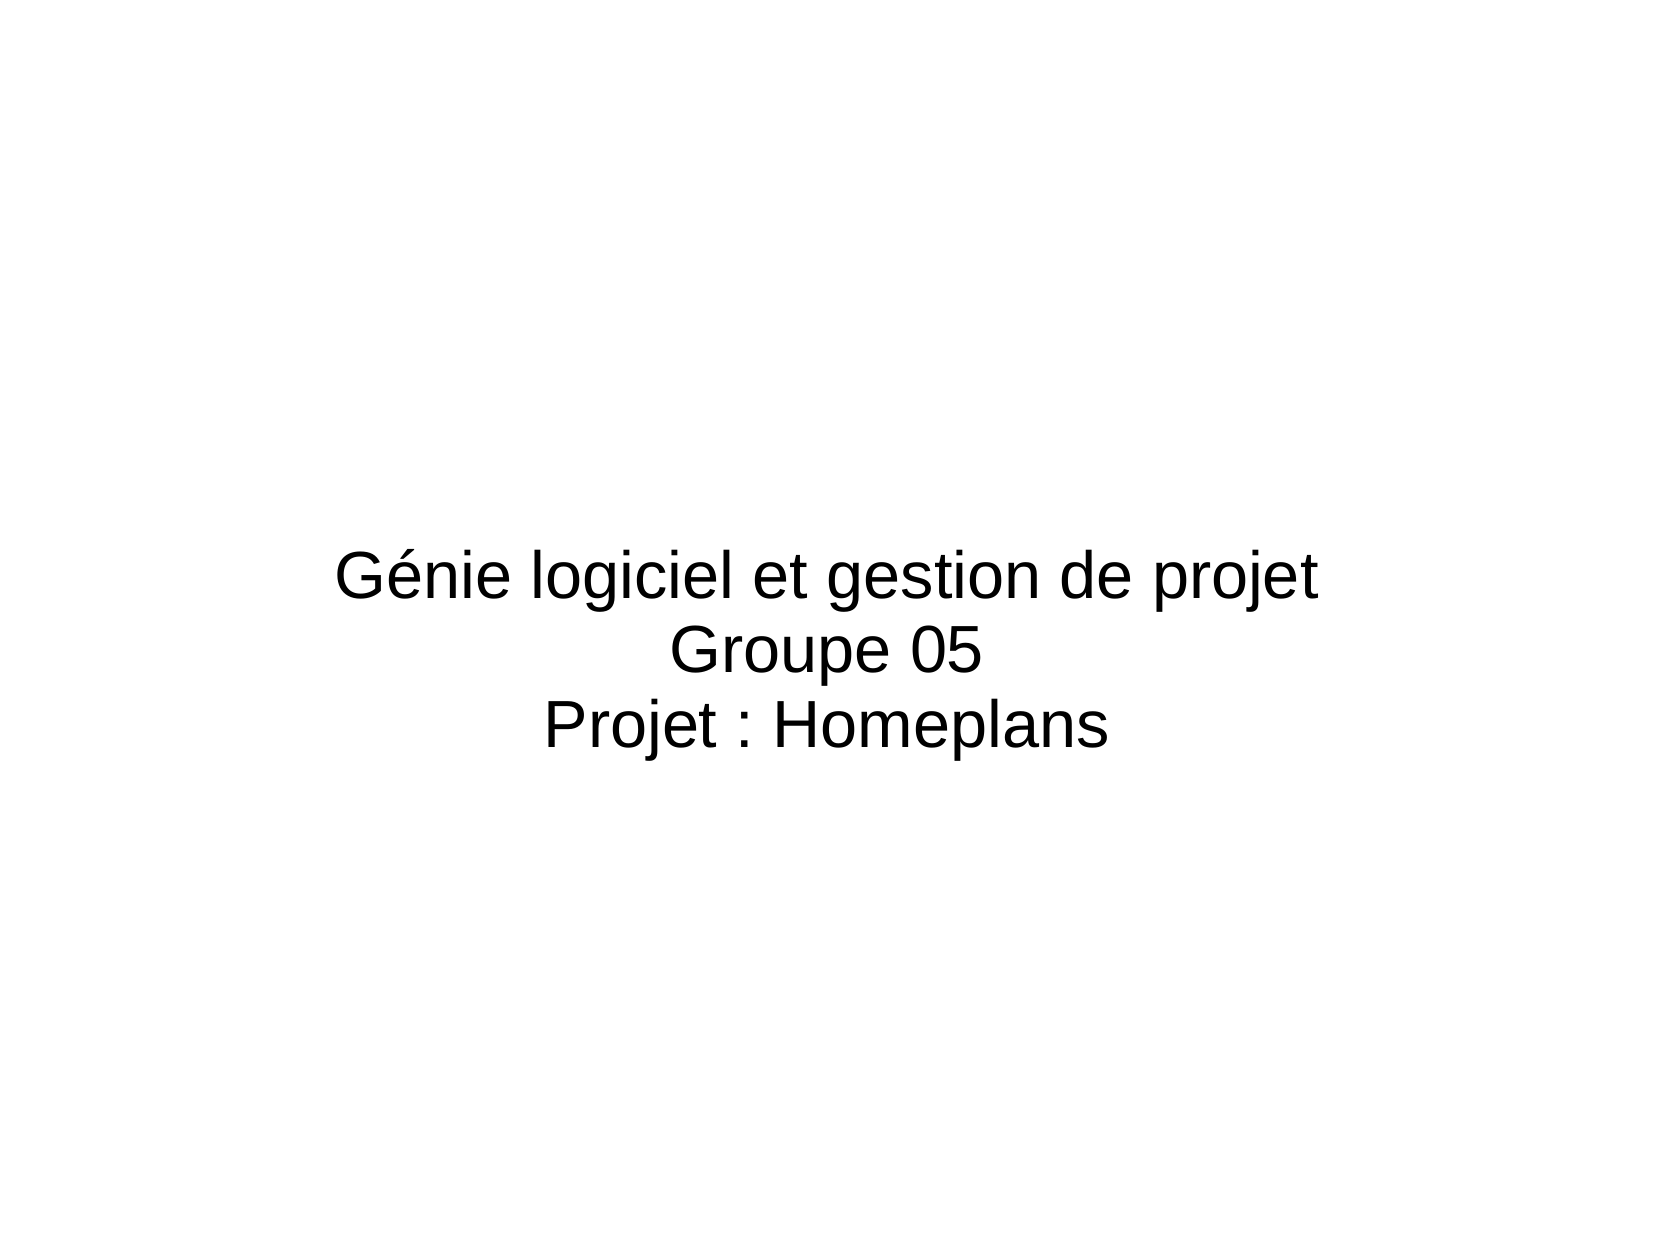

#
Génie logiciel et gestion de projet
Groupe 05
Projet : Homeplans